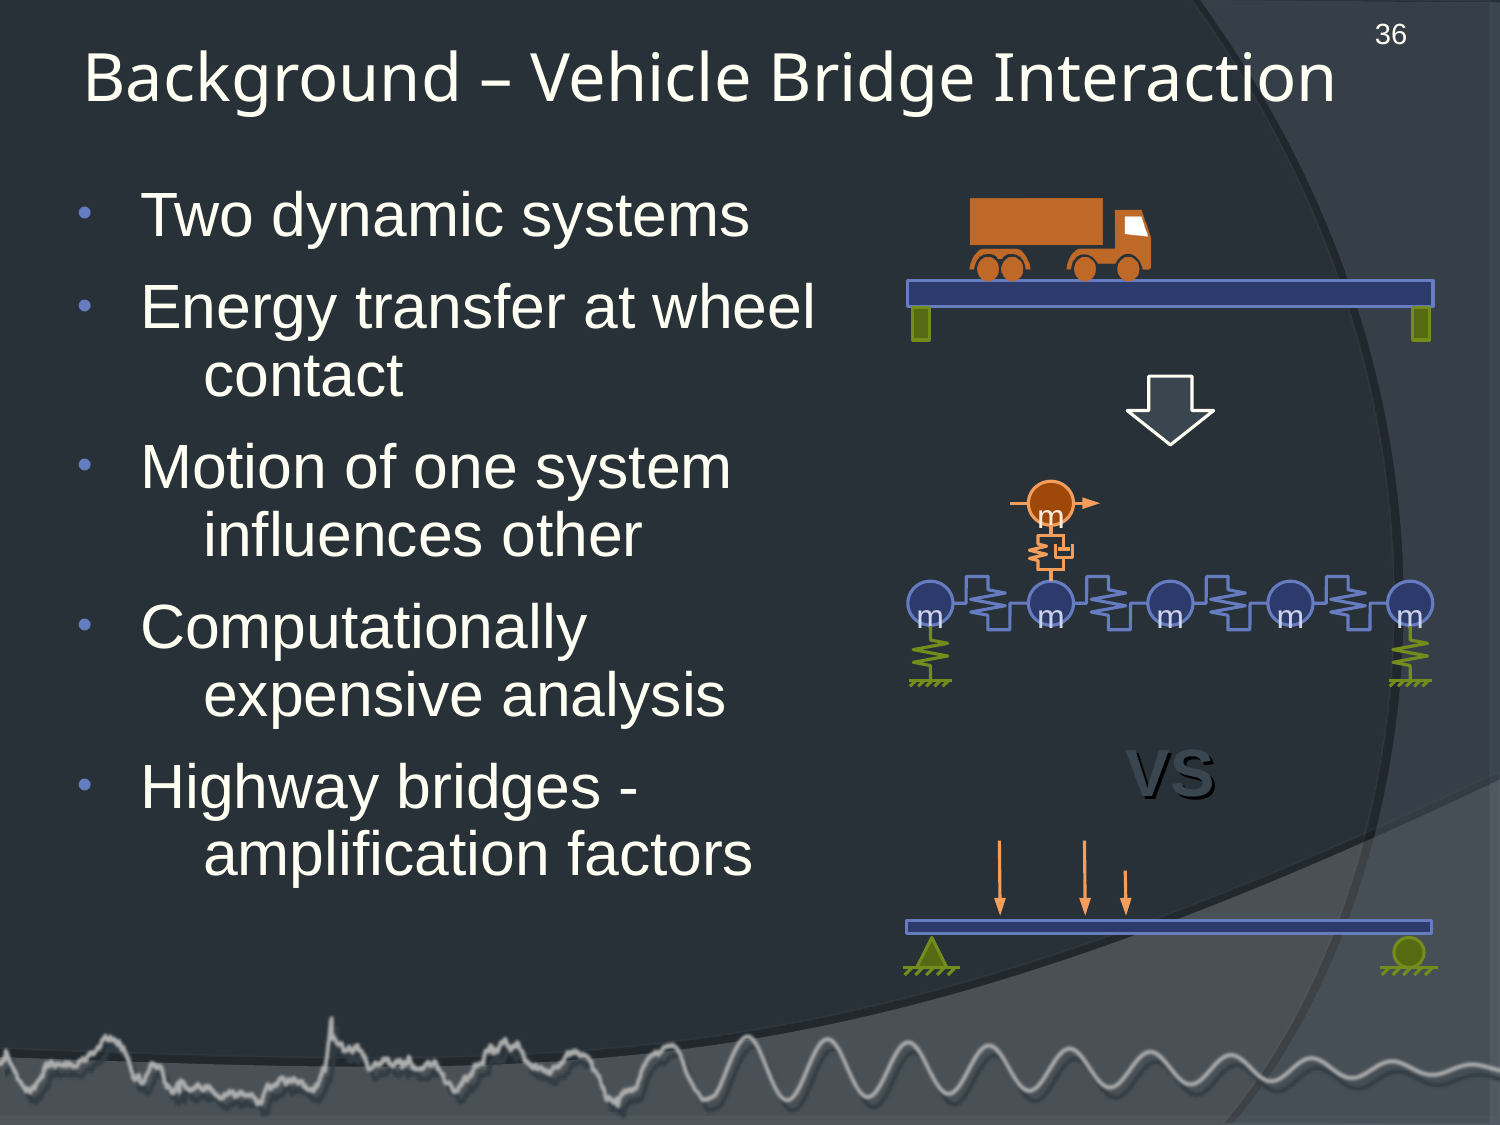

# Background – Vehicle Bridge Interaction
Two dynamic systems
Energy transfer at wheel contact
Motion of one system influences other
Computationally expensive analysis
Highway bridges -amplification factors
m
m
m
m
m
m
VS